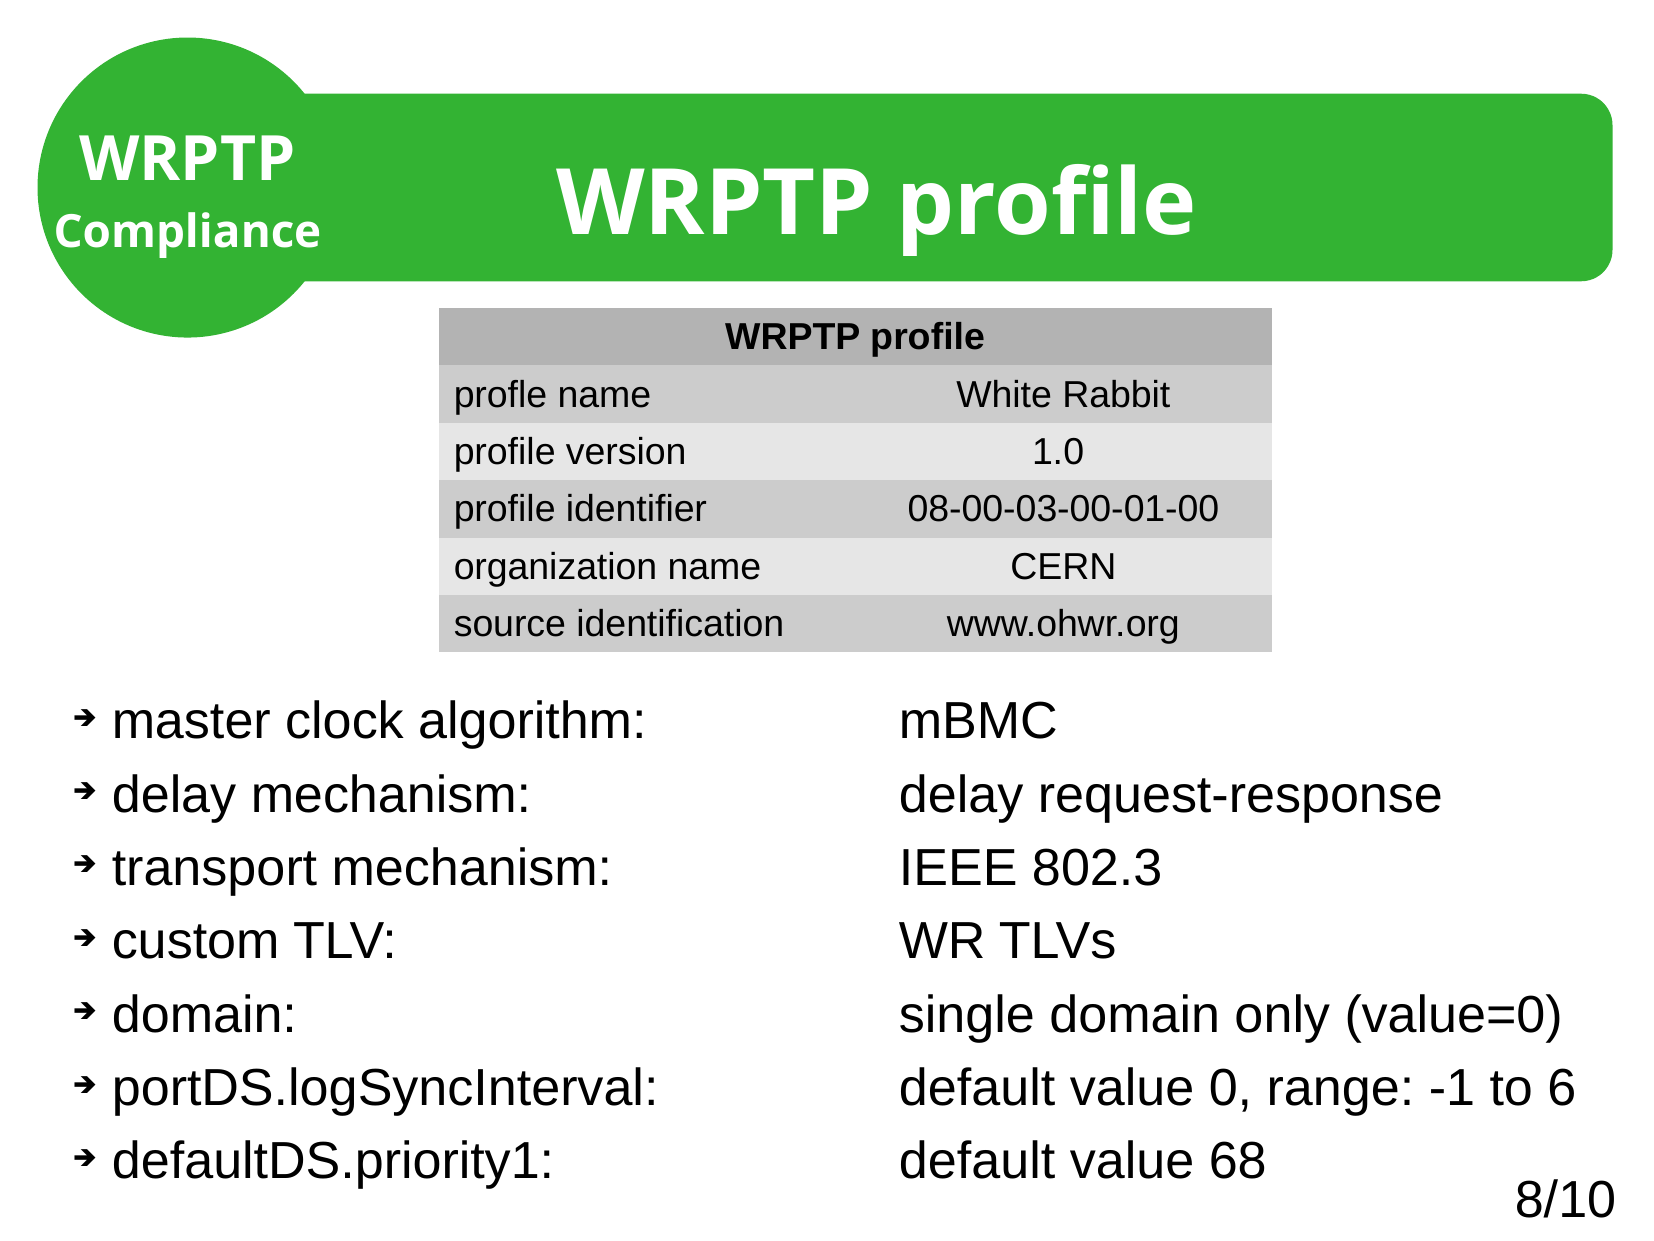

WRPTP
Compliance
WRPTP profile
| WRPTP profile | |
| --- | --- |
| profle name | White Rabbit |
| profile version | 1.0 |
| profile identifier | 08-00-03-00-01-00 |
| organization name | CERN |
| source identification | www.ohwr.org |
| master clock algorithm: | mBMC |
| --- | --- |
| delay mechanism: | delay request-response |
| transport mechanism: | IEEE 802.3 |
| custom TLV: | WR TLVs |
| domain: | single domain only (value=0) |
| portDS.logSyncInterval: | default value 0, range: -1 to 6 |
| defaultDS.priority1: | default value 68 |
8/10